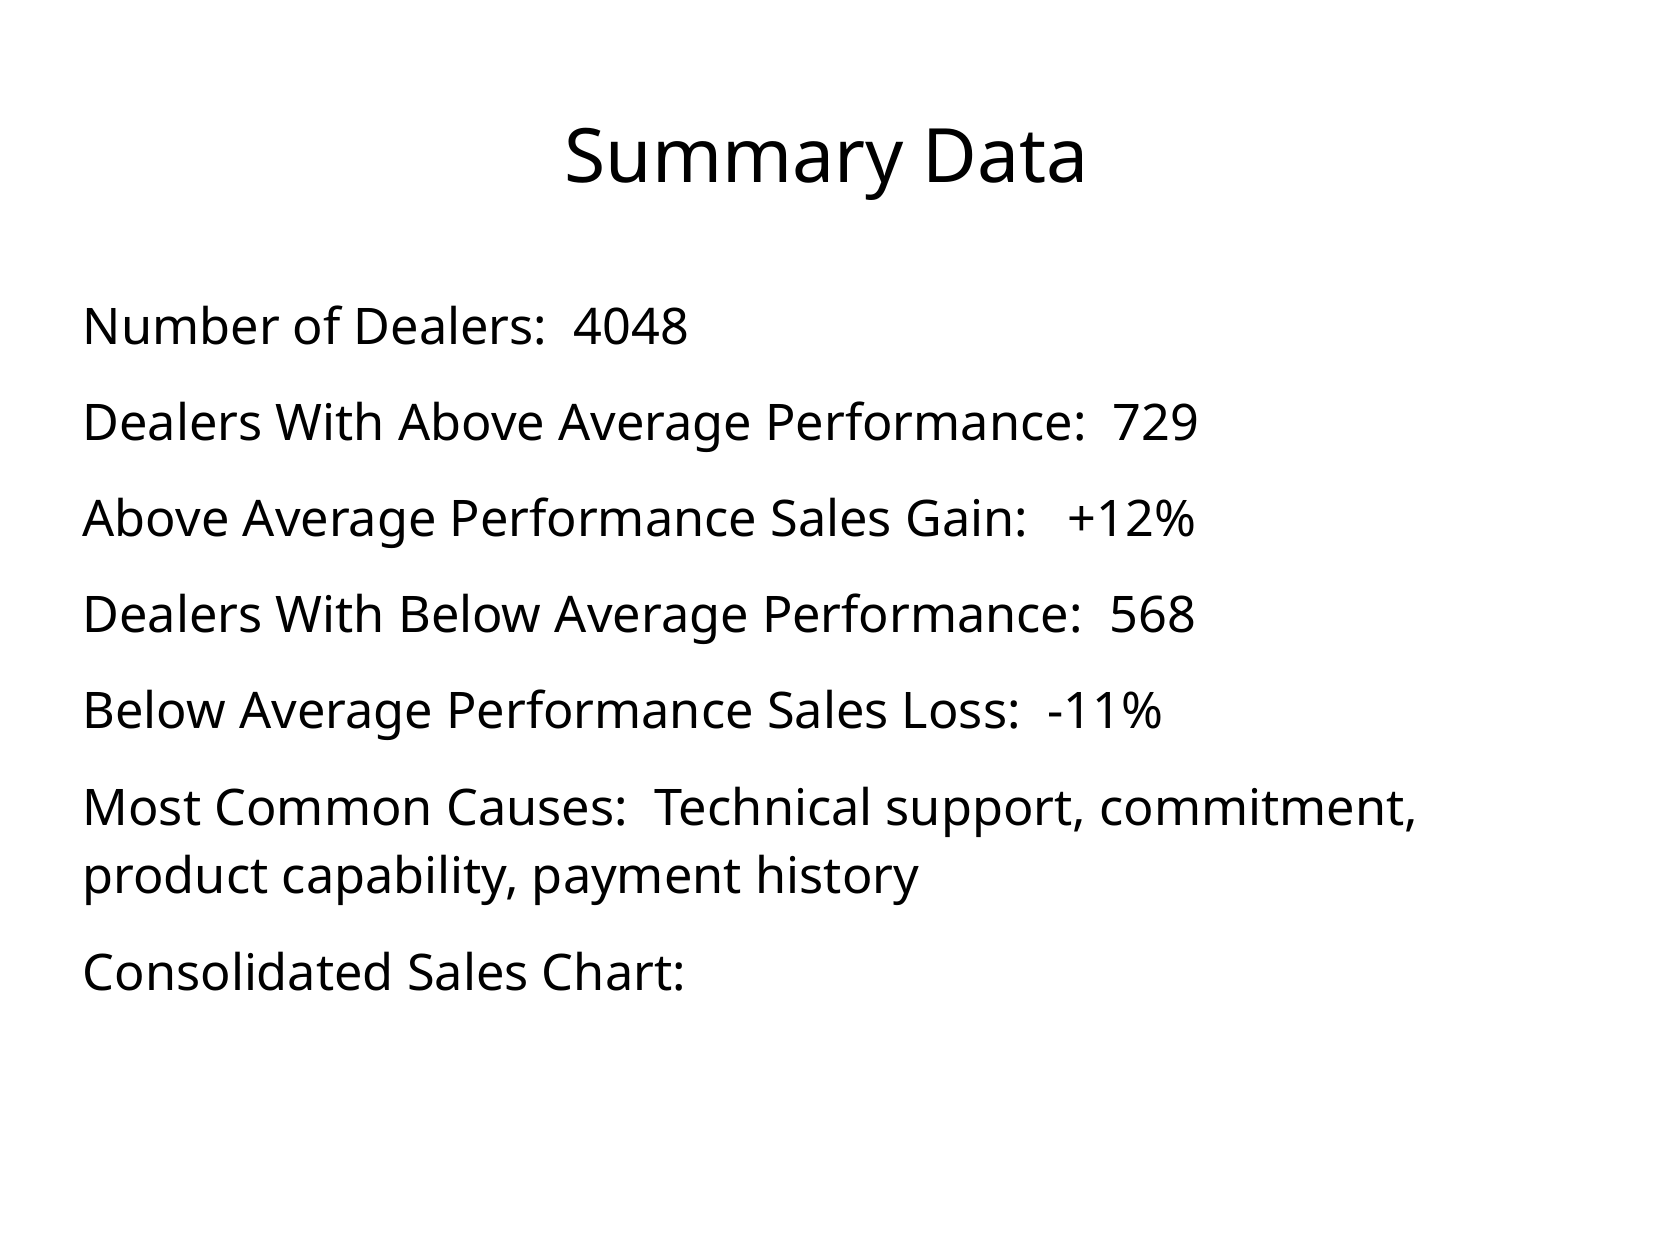

# Summary Data
Number of Dealers: 4048
Dealers With Above Average Performance: 729
Above Average Performance Sales Gain: +12%
Dealers With Below Average Performance: 568
Below Average Performance Sales Loss: -11%
Most Common Causes: Technical support, commitment, 		product capability, payment history
Consolidated Sales Chart: